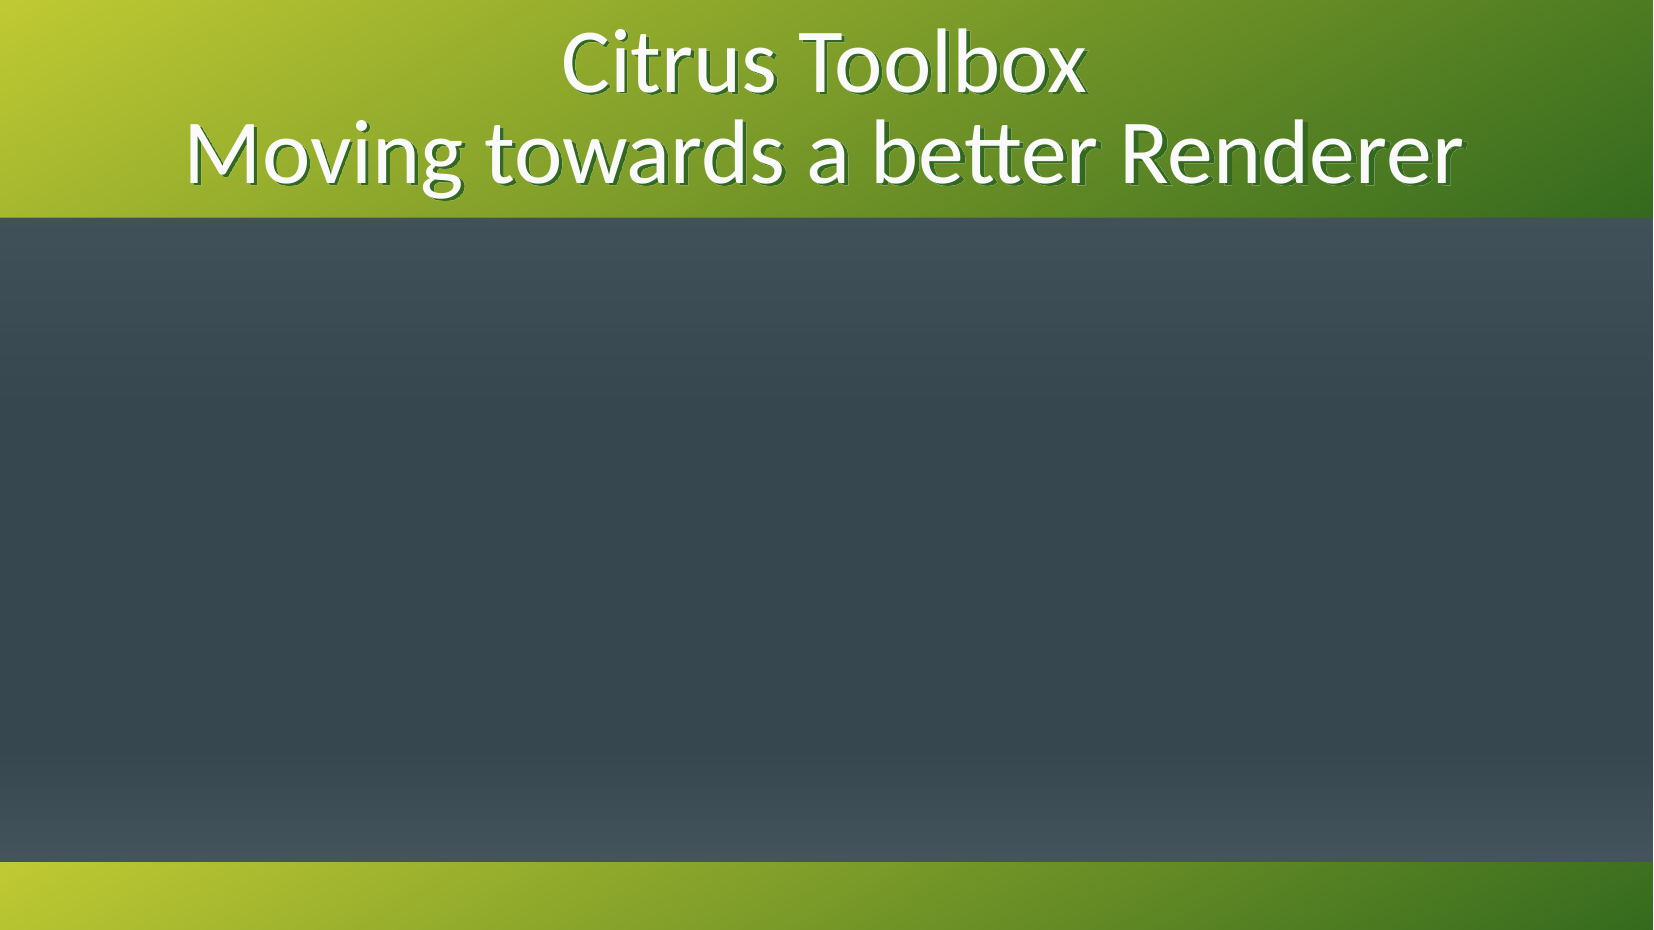

# Citrus Toolbox Moving towards a better Renderer